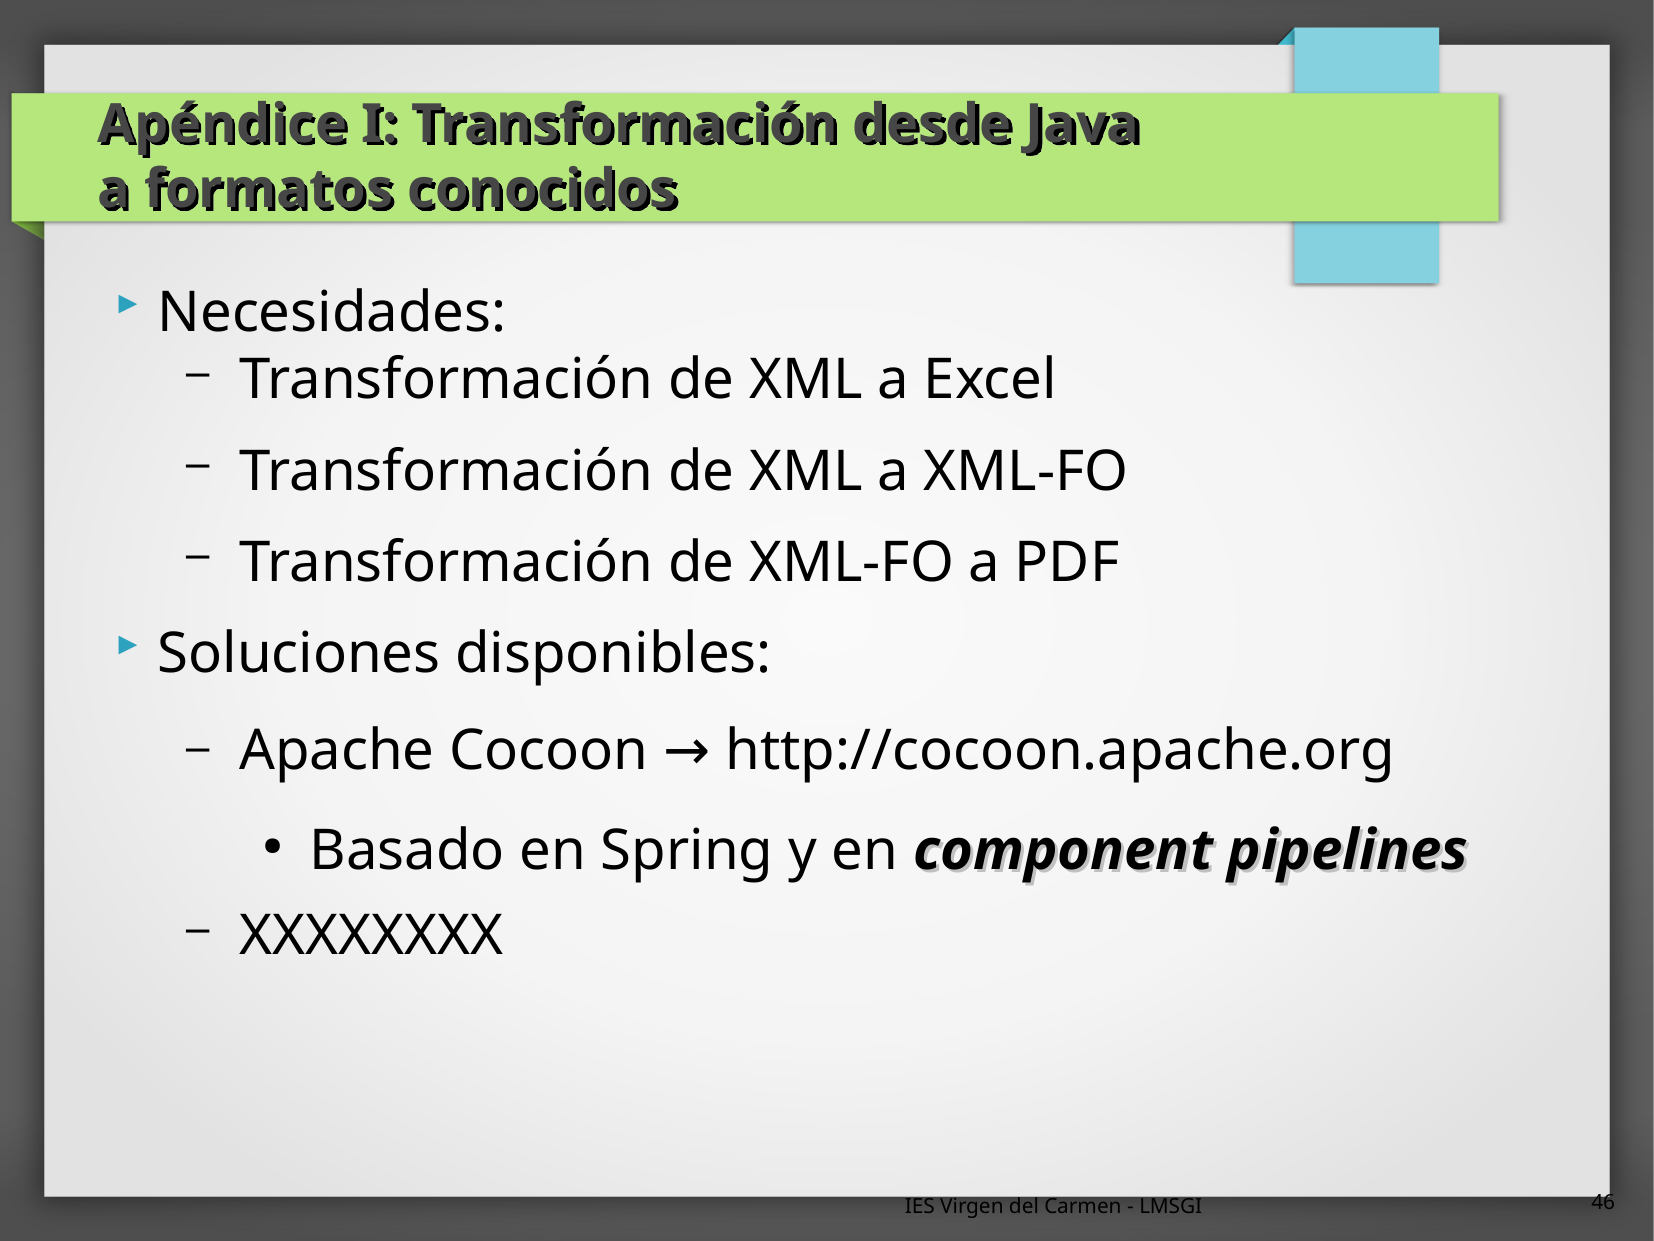

Apéndice I: Transformación desde Java
a formatos conocidos
# Necesidades:
Transformación de XML a Excel
Transformación de XML a XML-FO
Transformación de XML-FO a PDF
Soluciones disponibles:
Apache Cocoon → http://cocoon.apache.org
Basado en Spring y en component pipelines
XXXXXXXX
IES Virgen del Carmen - LMSGI